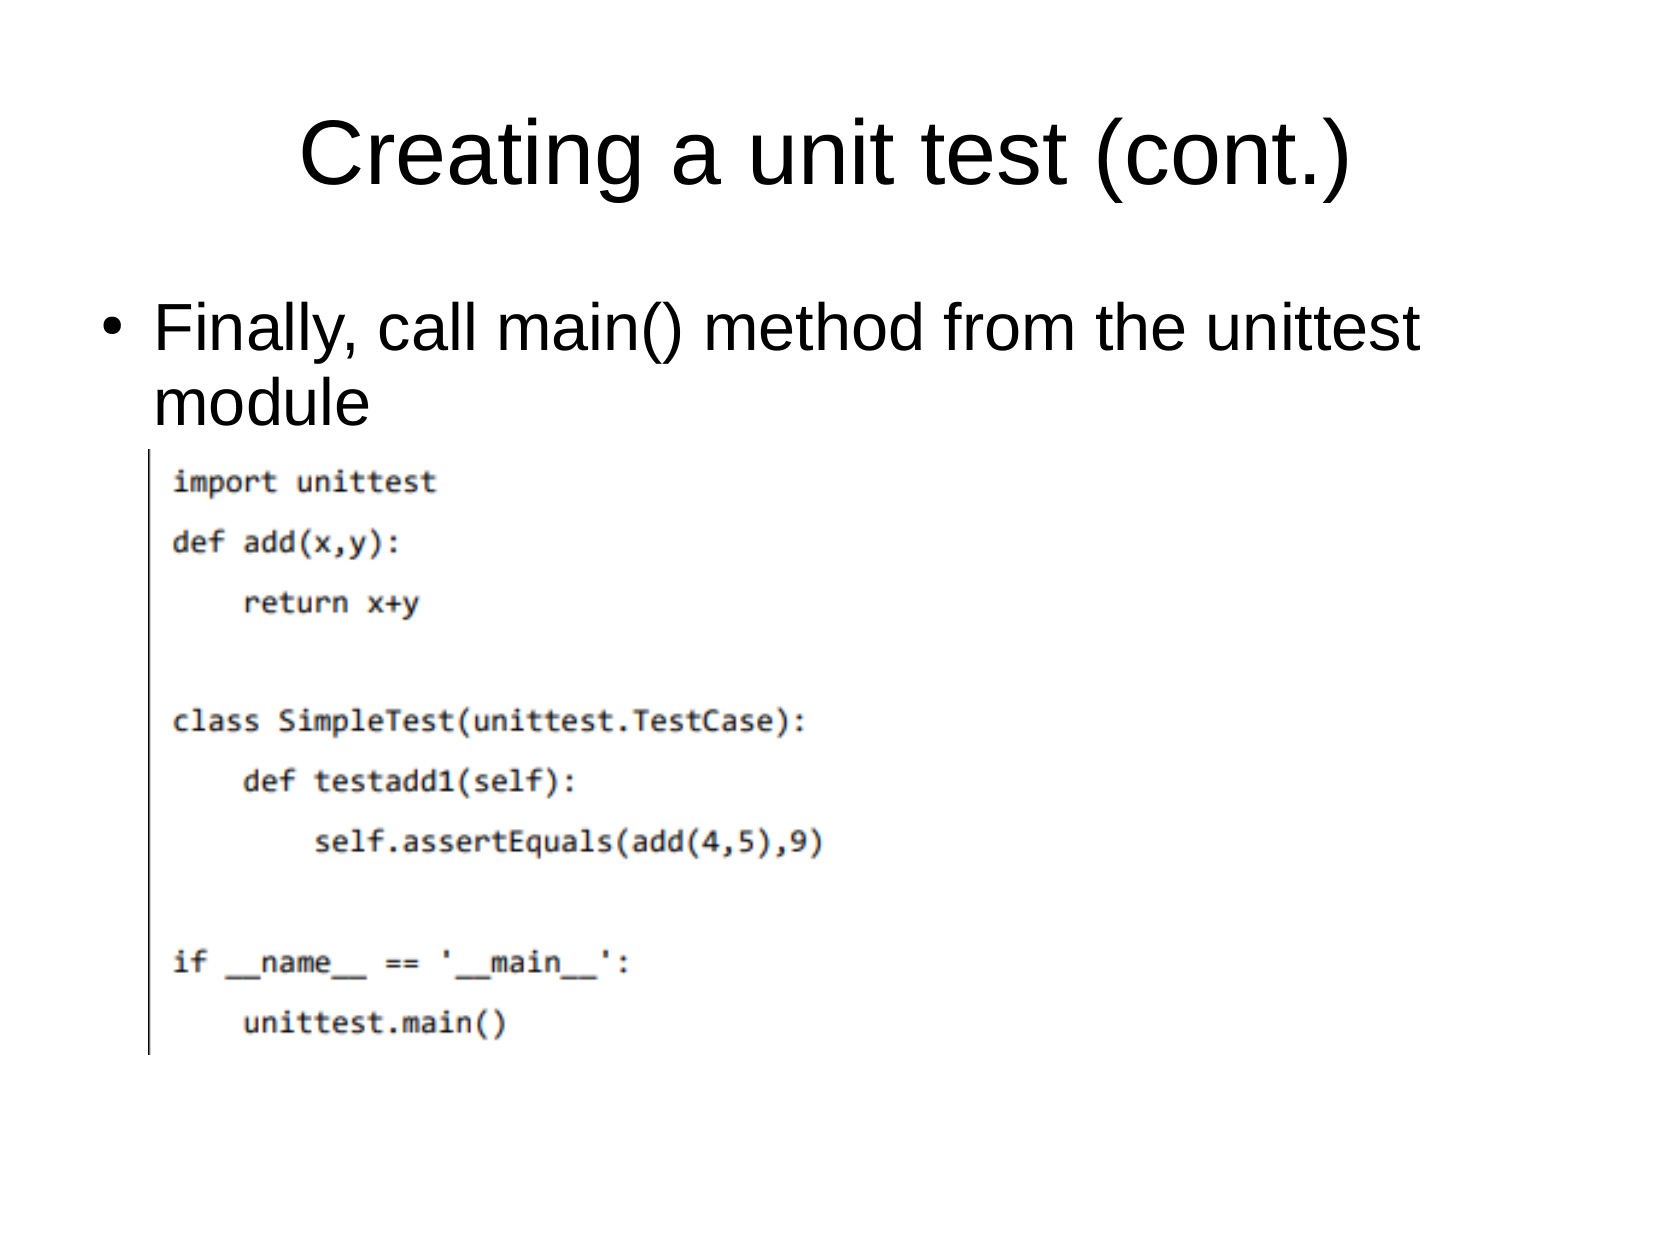

# Creating a unit test (cont.)
Finally, call main() method from the unittest module